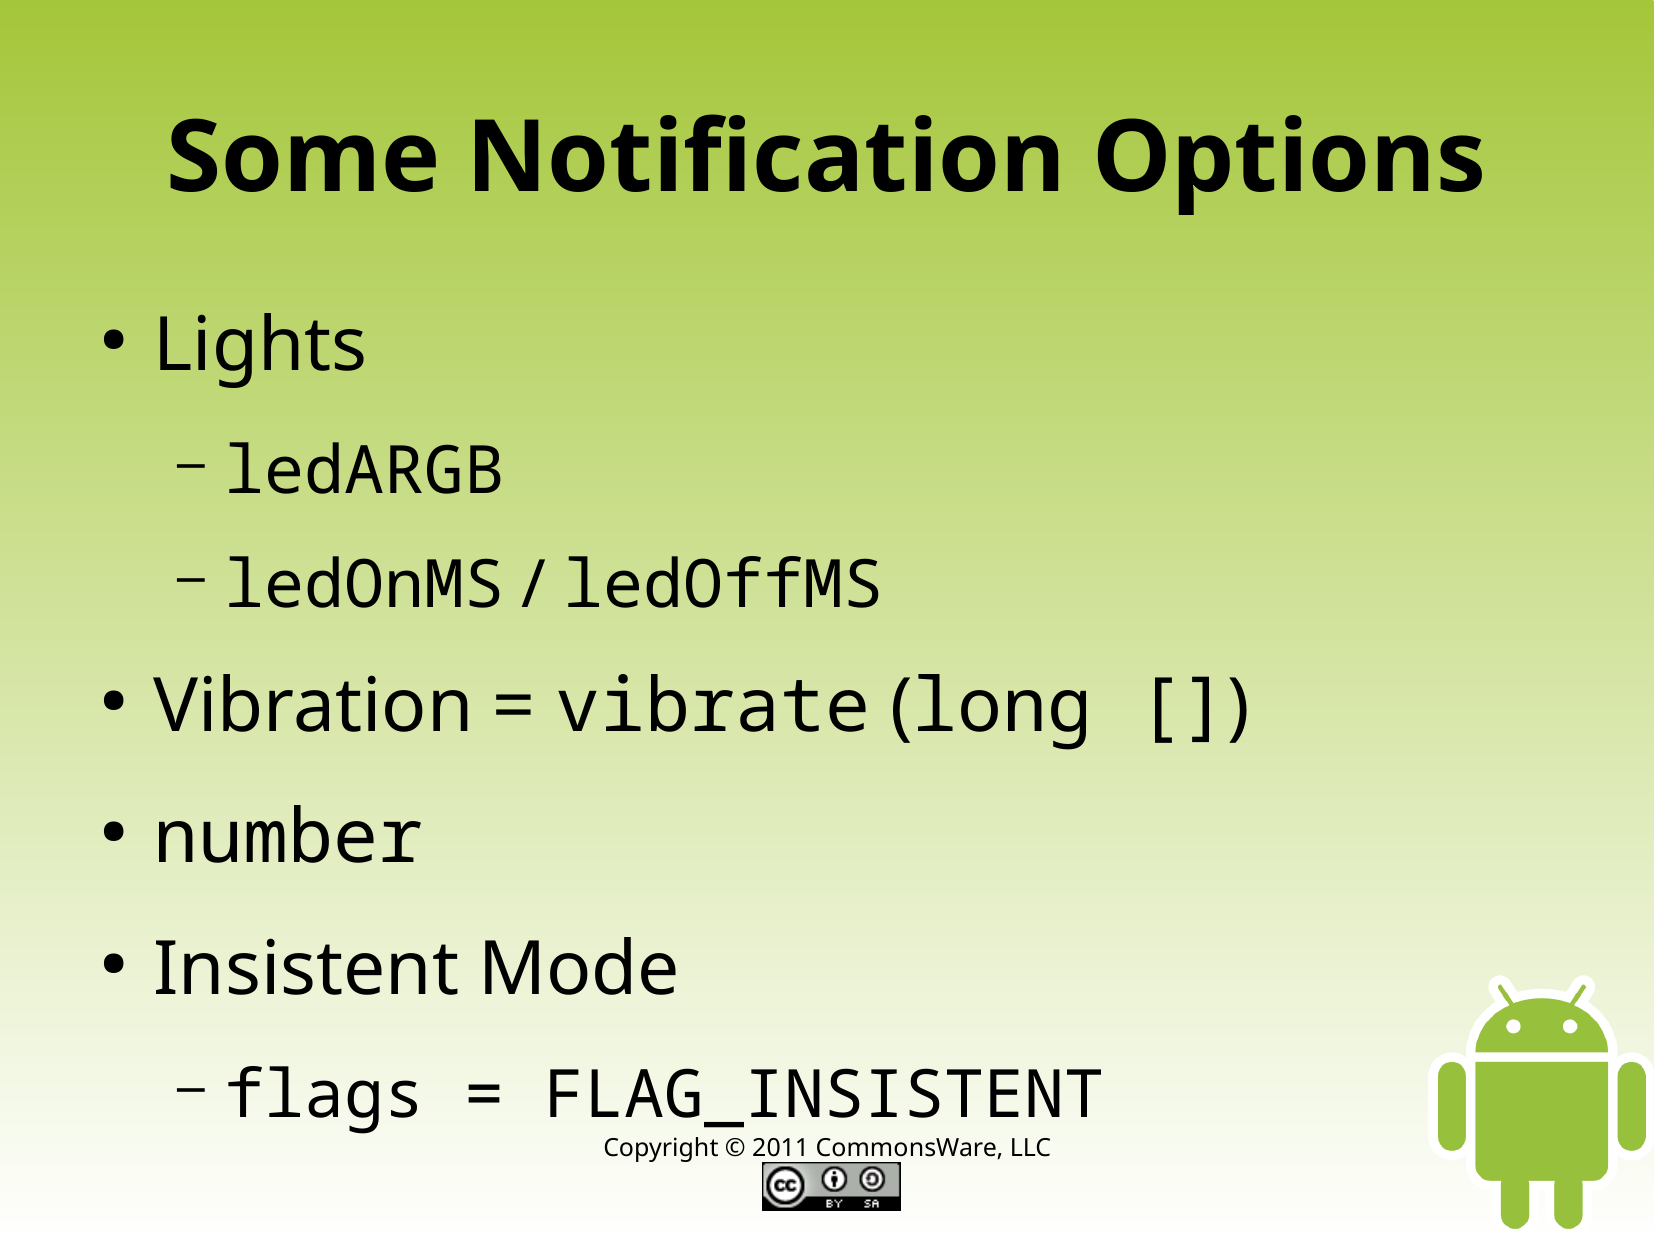

# Some Notification Options
Lights
ledARGB
ledOnMS / ledOffMS
Vibration = vibrate (long [])
number
Insistent Mode
flags = FLAG_INSISTENT